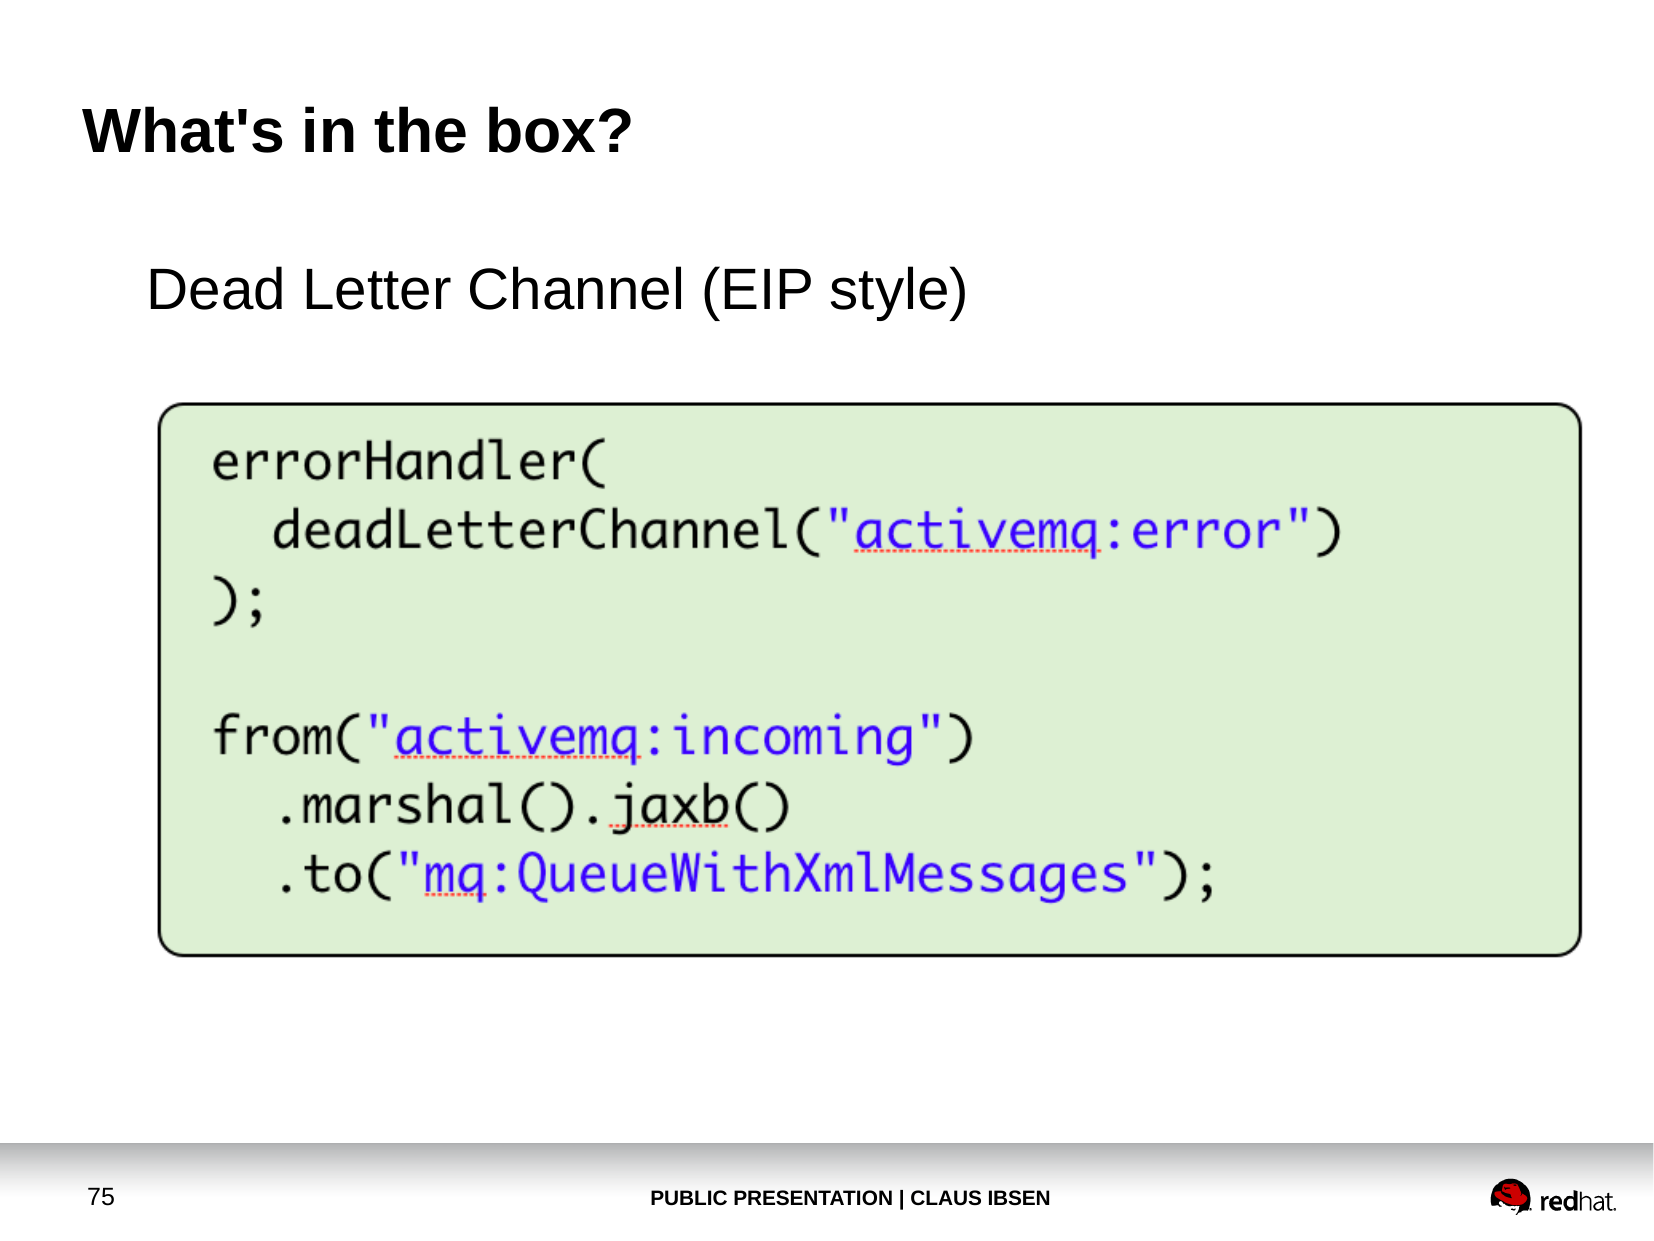

# What's in the box?
Dead Letter Channel (EIP style)